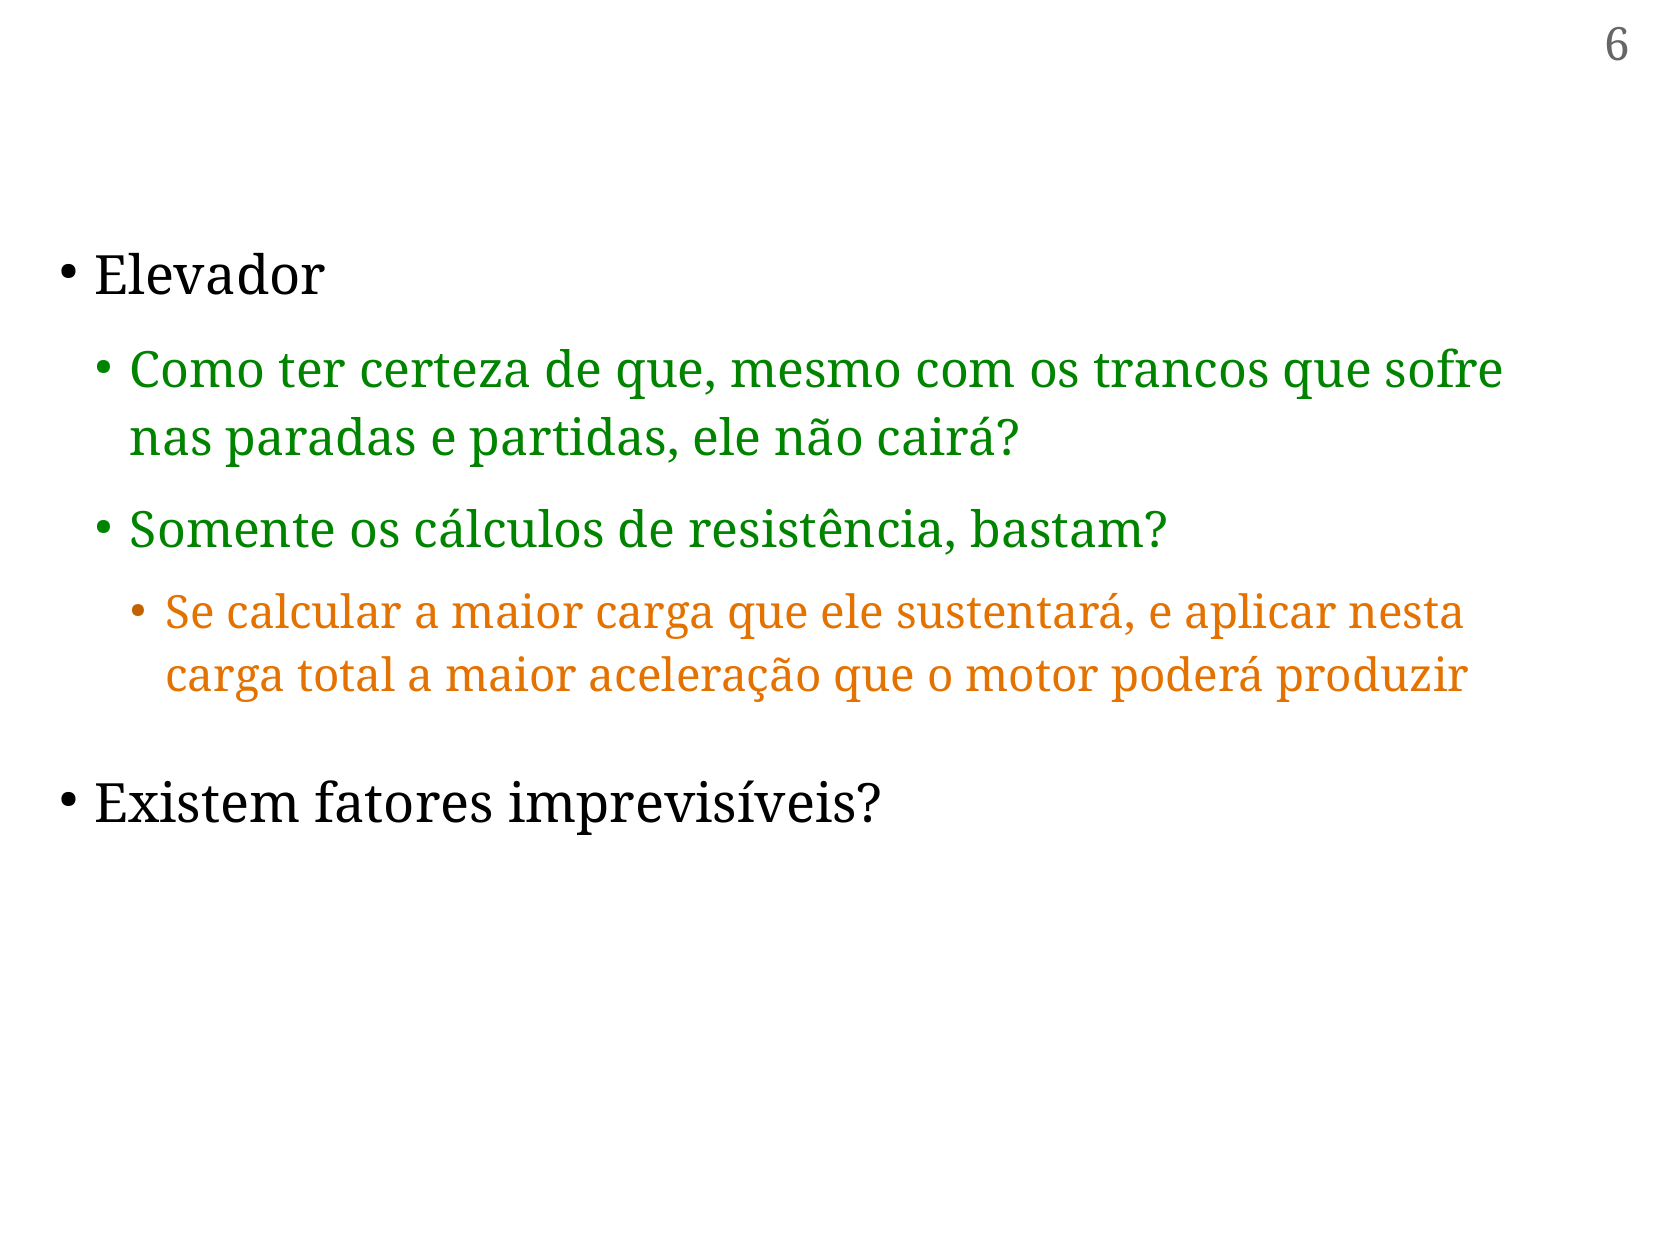

6
#
Elevador
Como ter certeza de que, mesmo com os trancos que sofre nas paradas e partidas, ele não cairá?
Somente os cálculos de resistência, bastam?
Se calcular a maior carga que ele sustentará, e aplicar nesta carga total a maior aceleração que o motor poderá produzir
Existem fatores imprevisíveis?